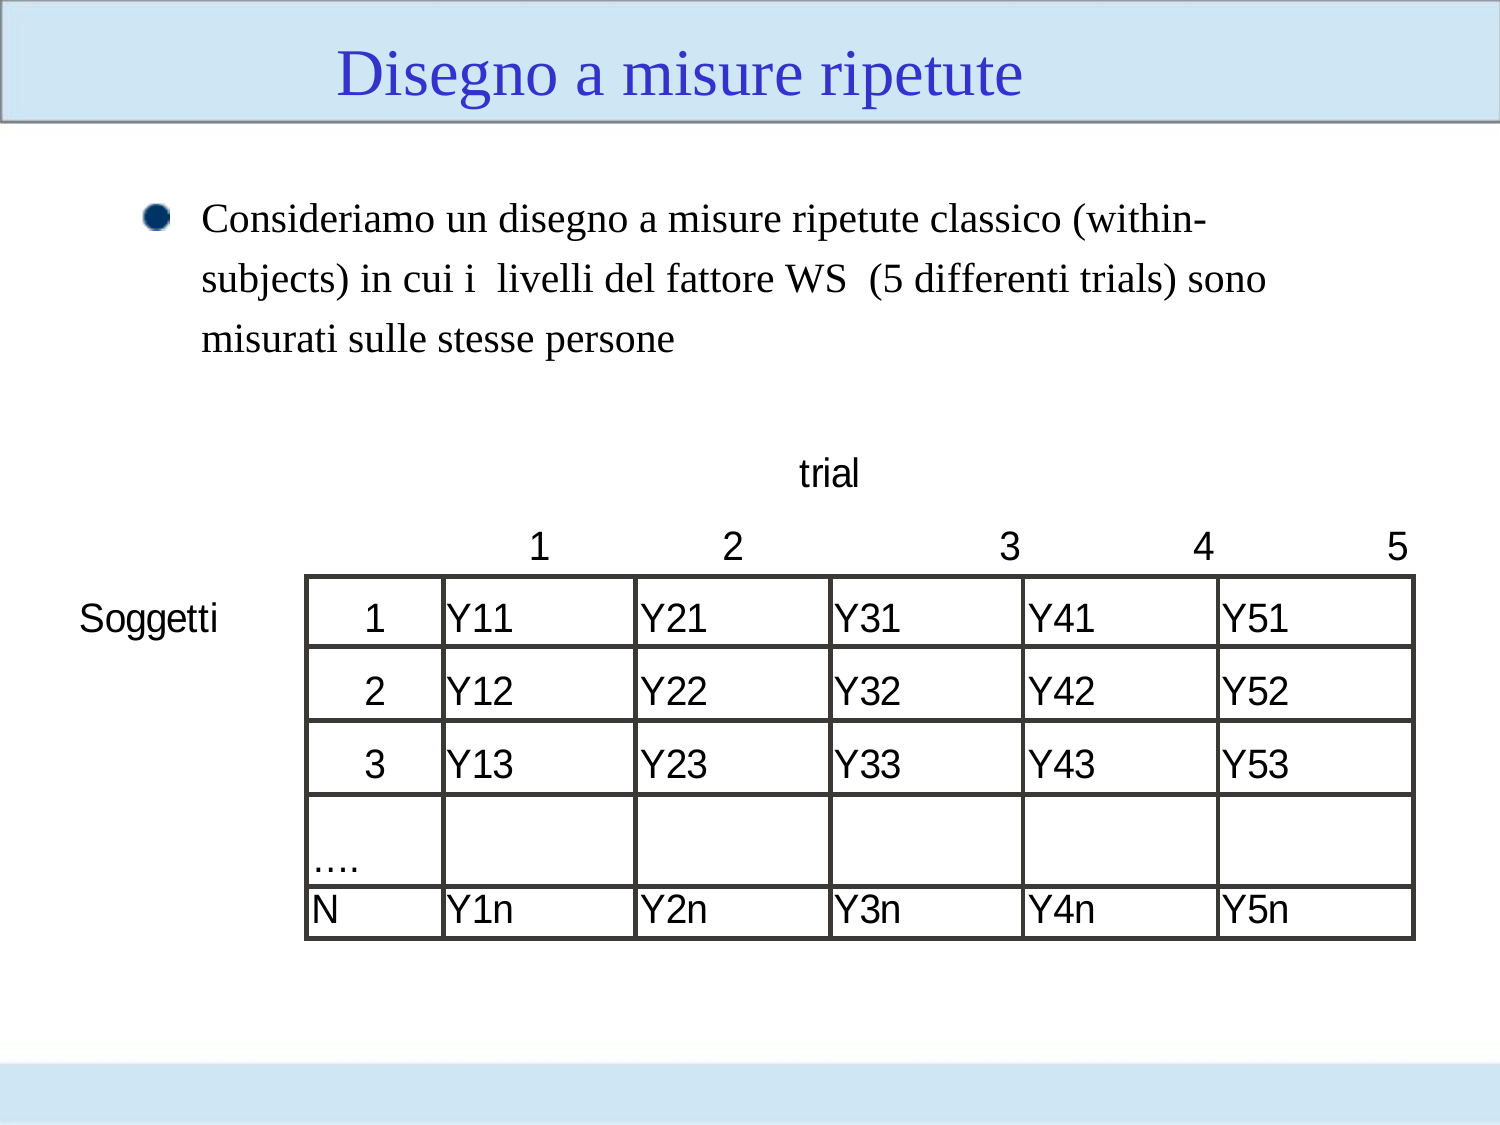

# Disegno a misure ripetute
Consideriamo un disegno a misure ripetute classico (within-subjects) in cui i livelli del fattore WS (5 differenti trials) sono misurati sulle stesse persone